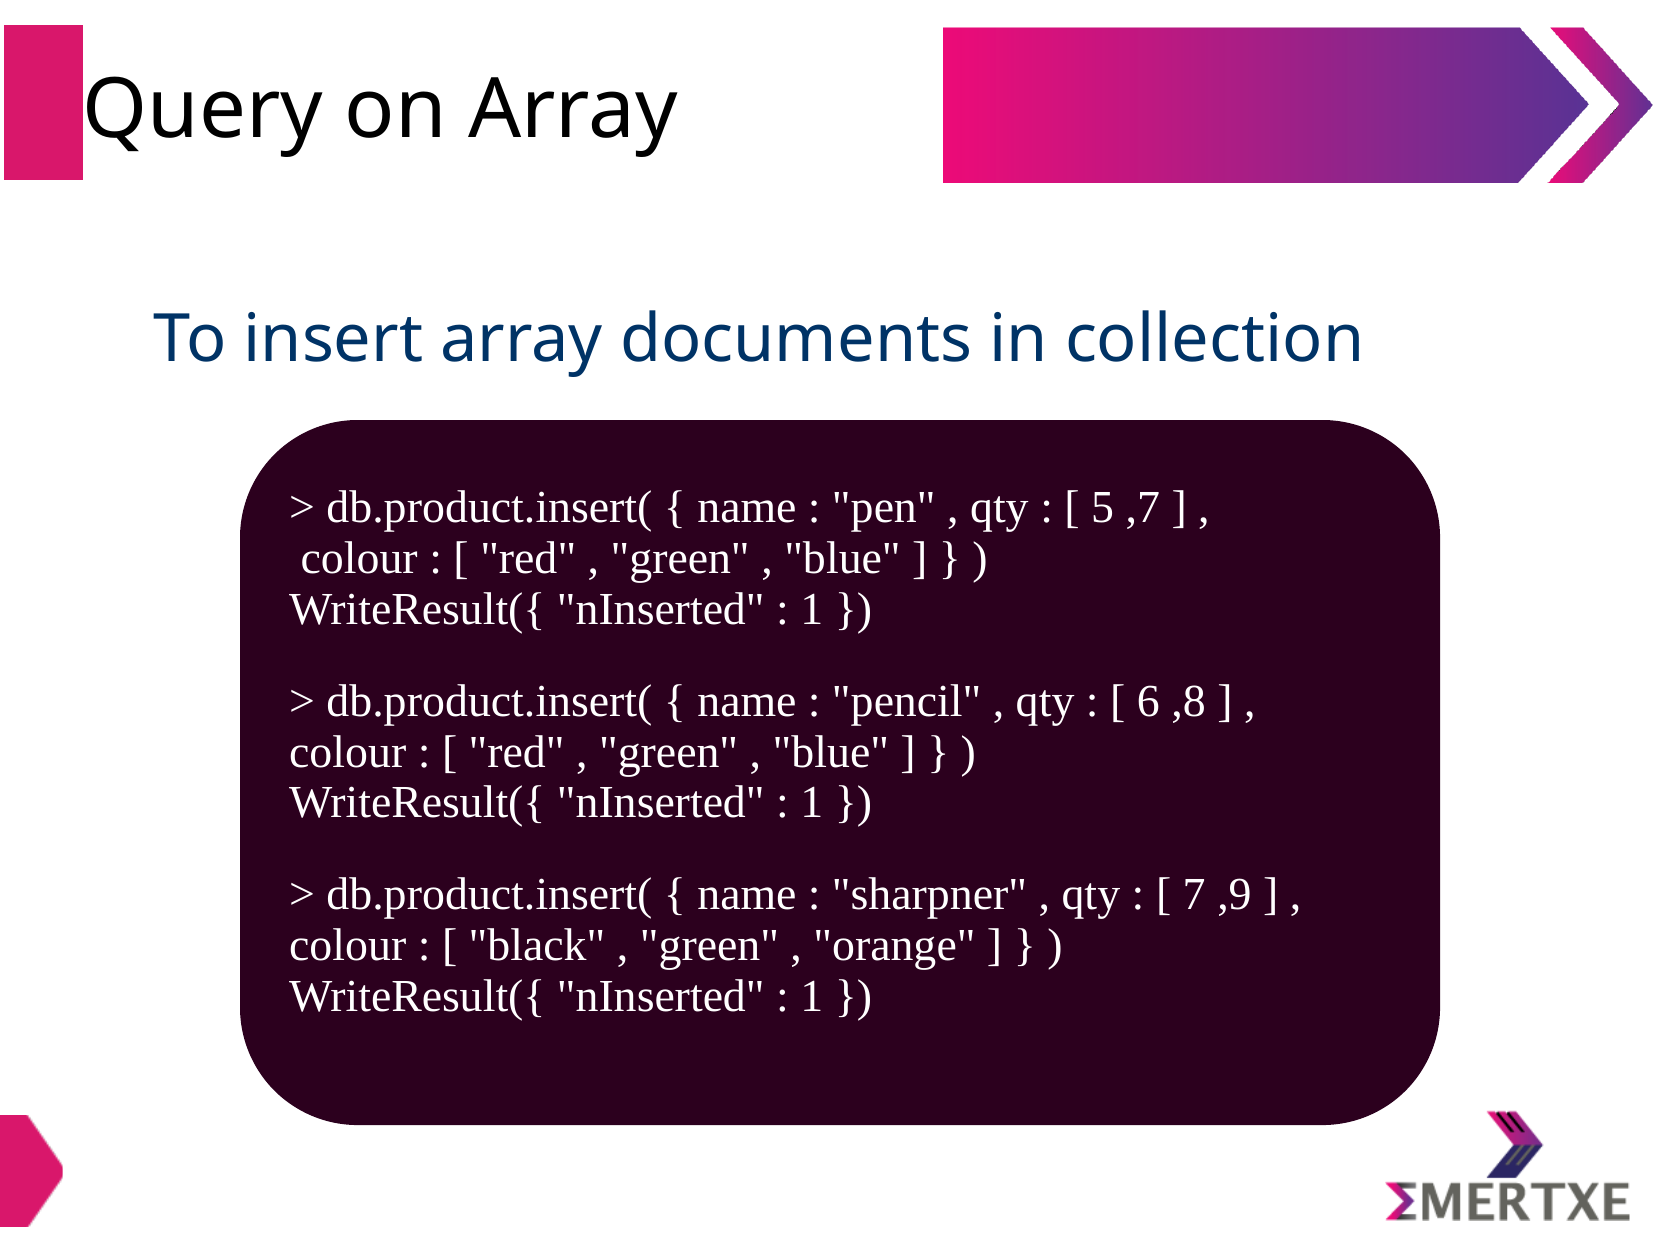

# Query on Array
To insert array documents in collection
> db.product.insert( { name : "pen" , qty : [ 5 ,7 ] ,
 colour : [ "red" , "green" , "blue" ] } )
WriteResult({ "nInserted" : 1 })
> db.product.insert( { name : "pencil" , qty : [ 6 ,8 ] ,
colour : [ "red" , "green" , "blue" ] } )
WriteResult({ "nInserted" : 1 })
> db.product.insert( { name : "sharpner" , qty : [ 7 ,9 ] ,
colour : [ "black" , "green" , "orange" ] } )
WriteResult({ "nInserted" : 1 })